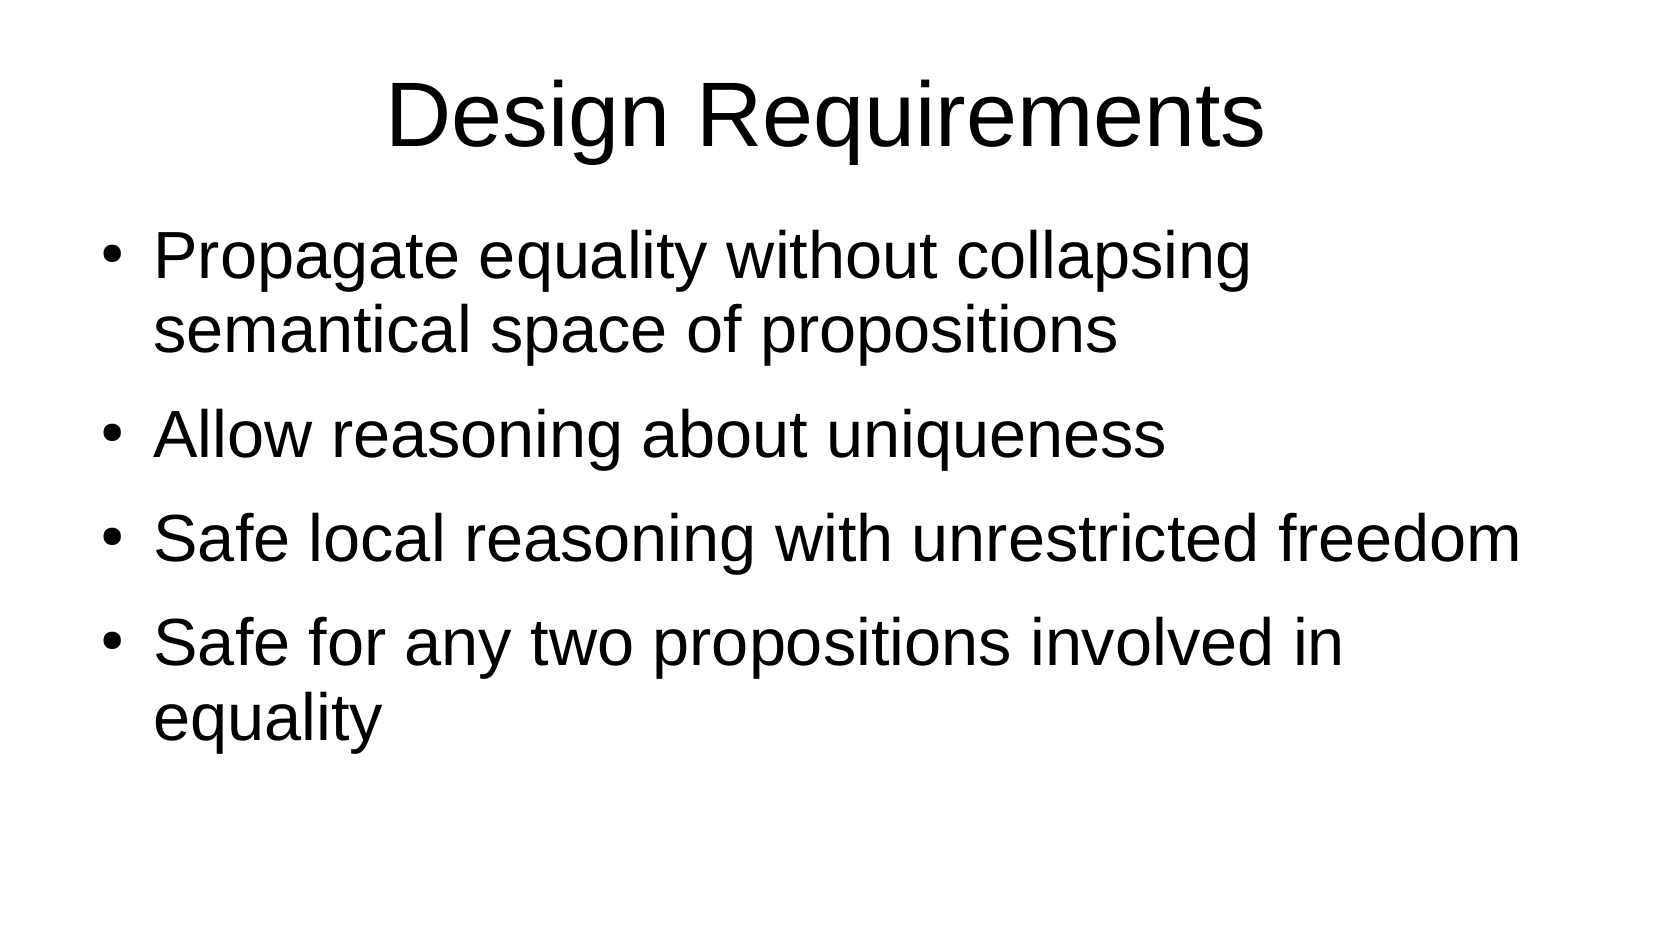

# Design Requirements
Propagate equality without collapsing semantical space of propositions
Allow reasoning about uniqueness
Safe local reasoning with unrestricted freedom
Safe for any two propositions involved in equality